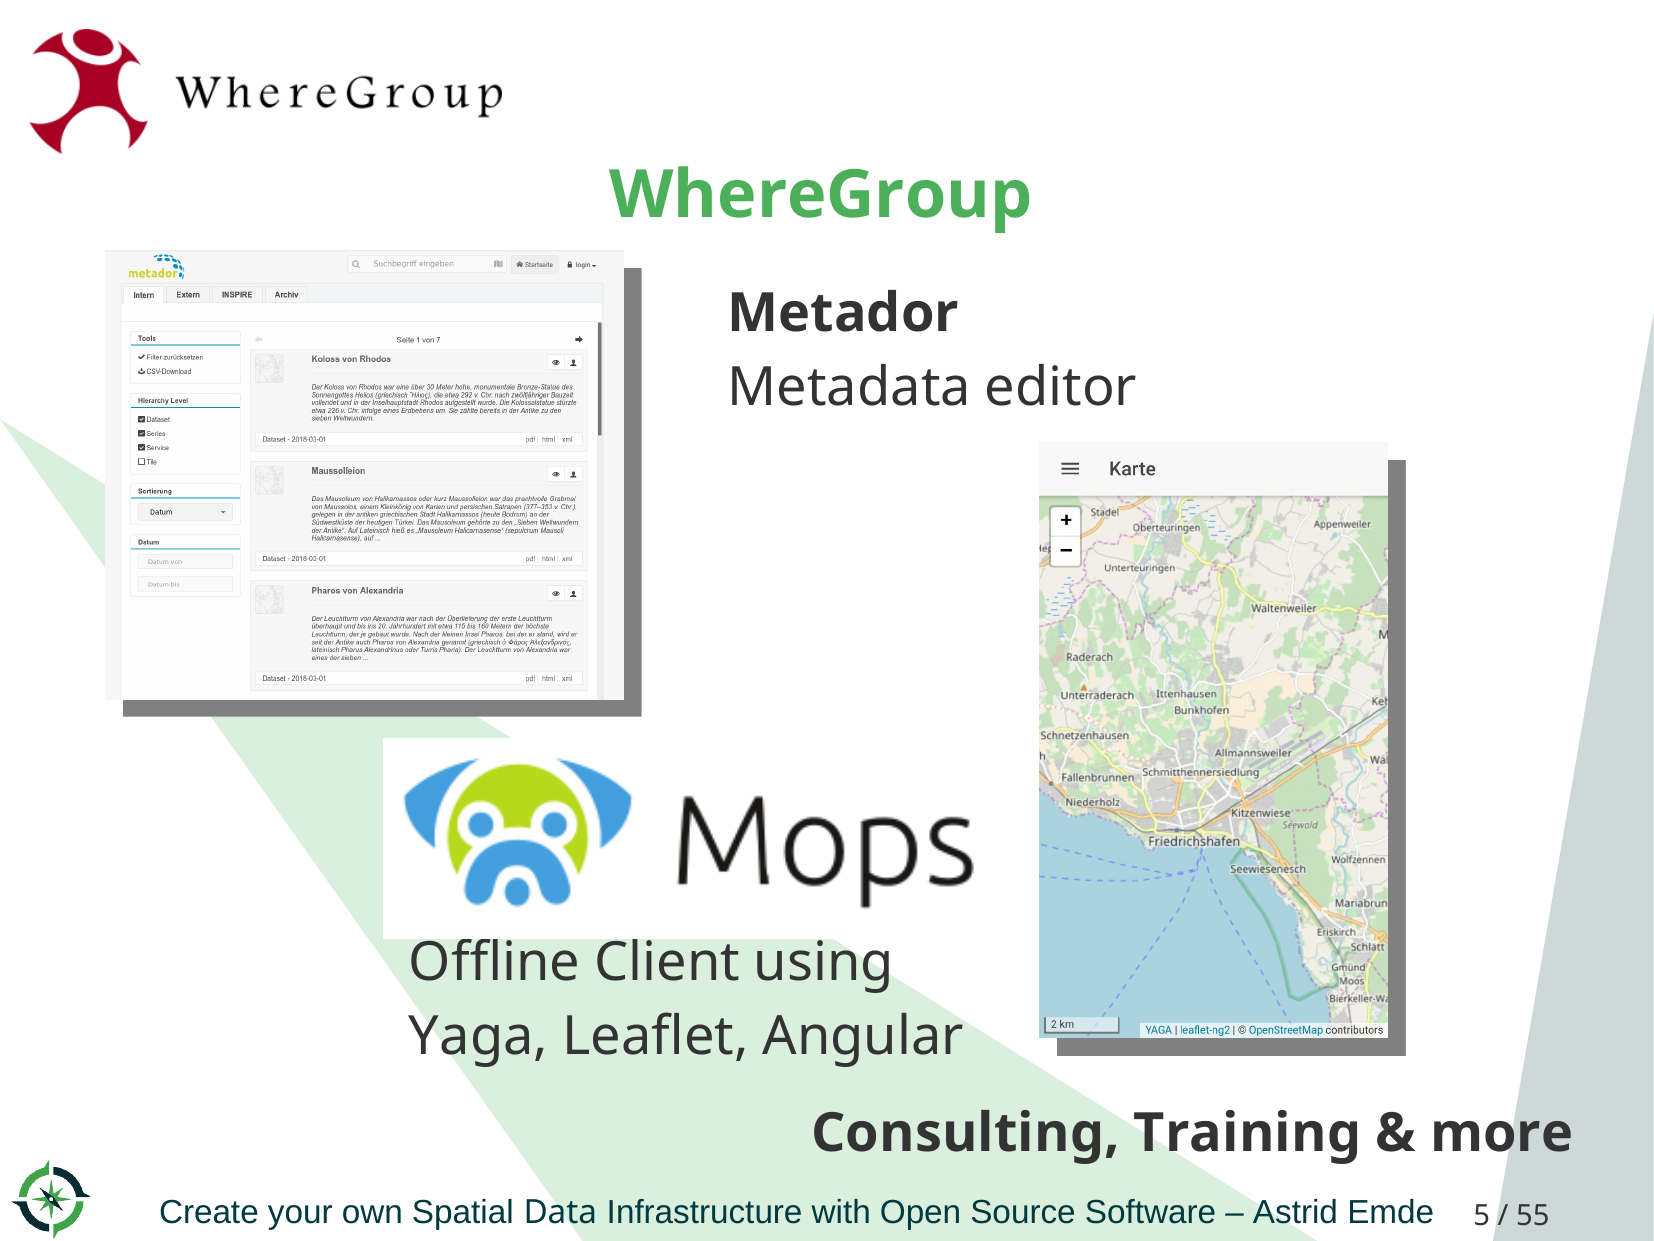

# WhereGroup
Metador
Metadata editor
Offline Client using
Yaga, Leaflet, Angular
Consulting, Training & more